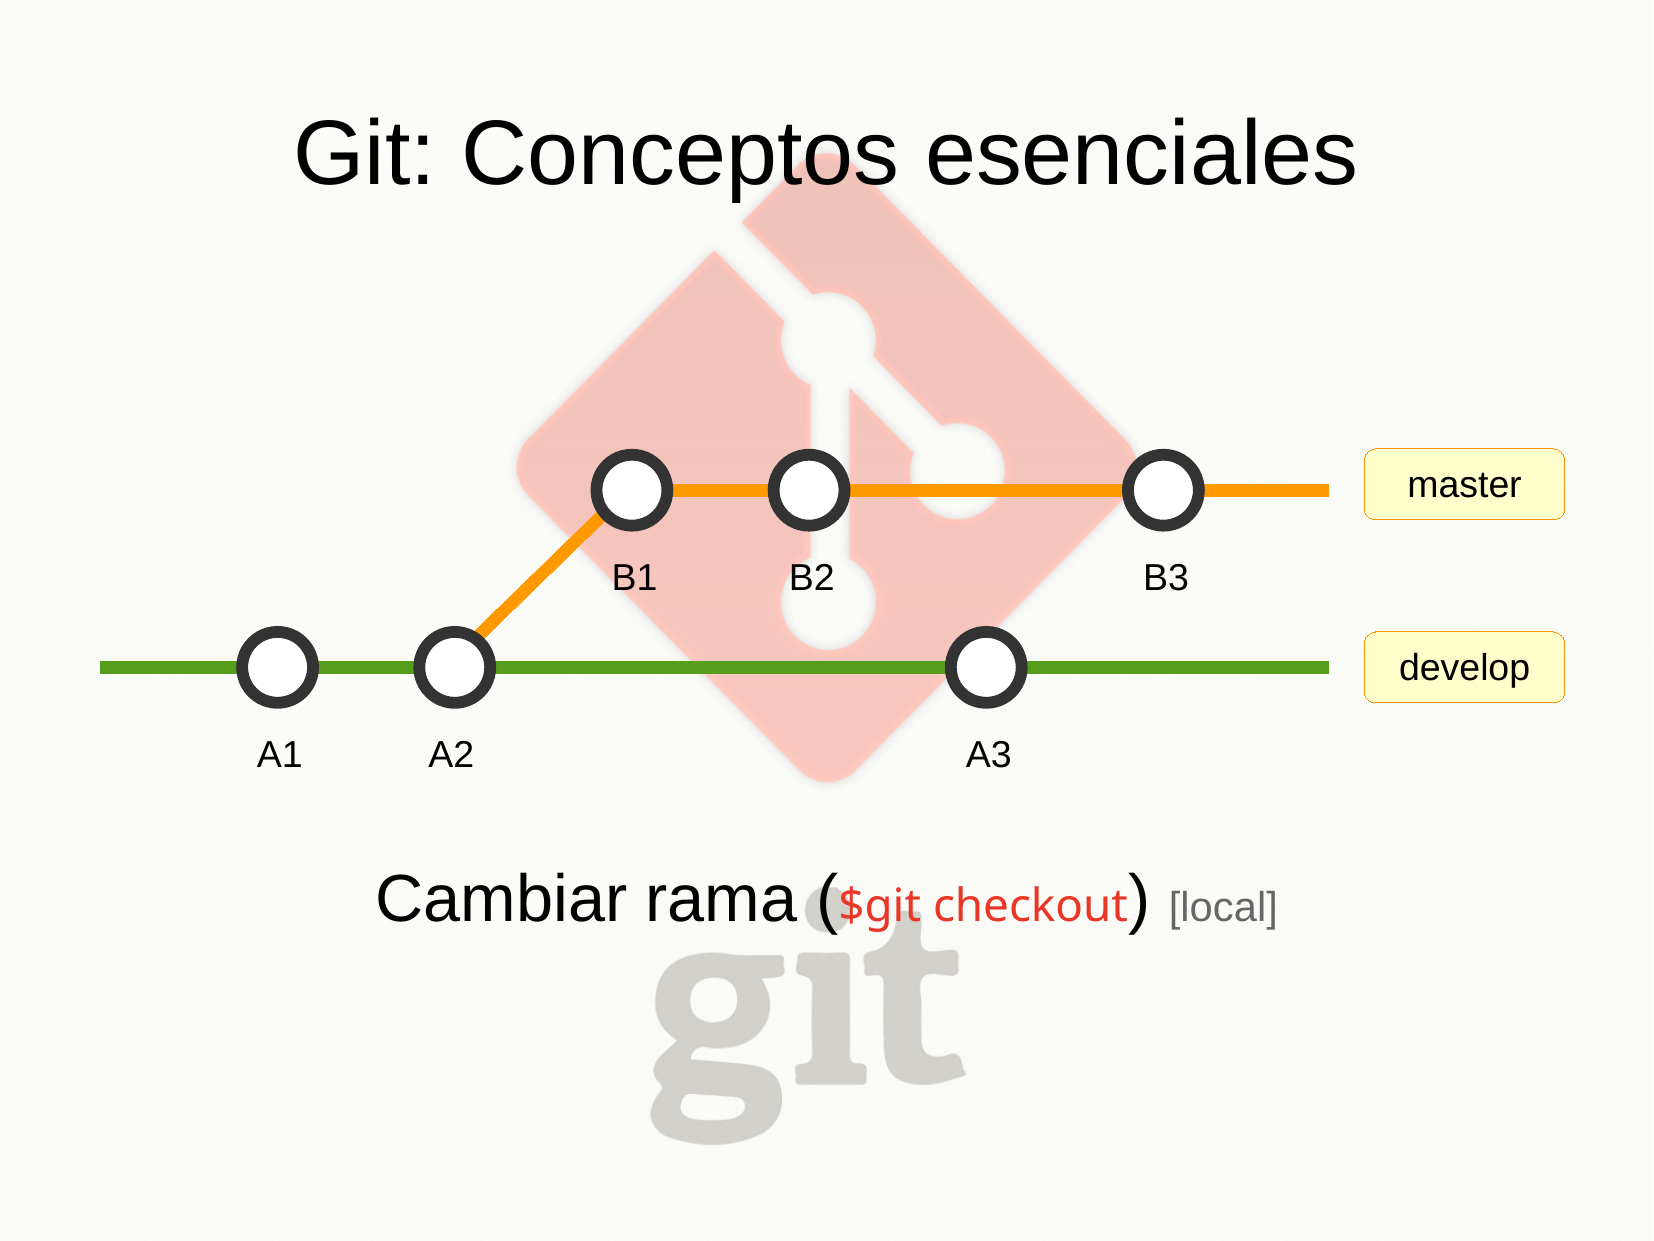

# Git: Conceptos esenciales
master
Cambiar rama ($git checkout) [local]
B1
B2
B3
develop
A1
A2
A3